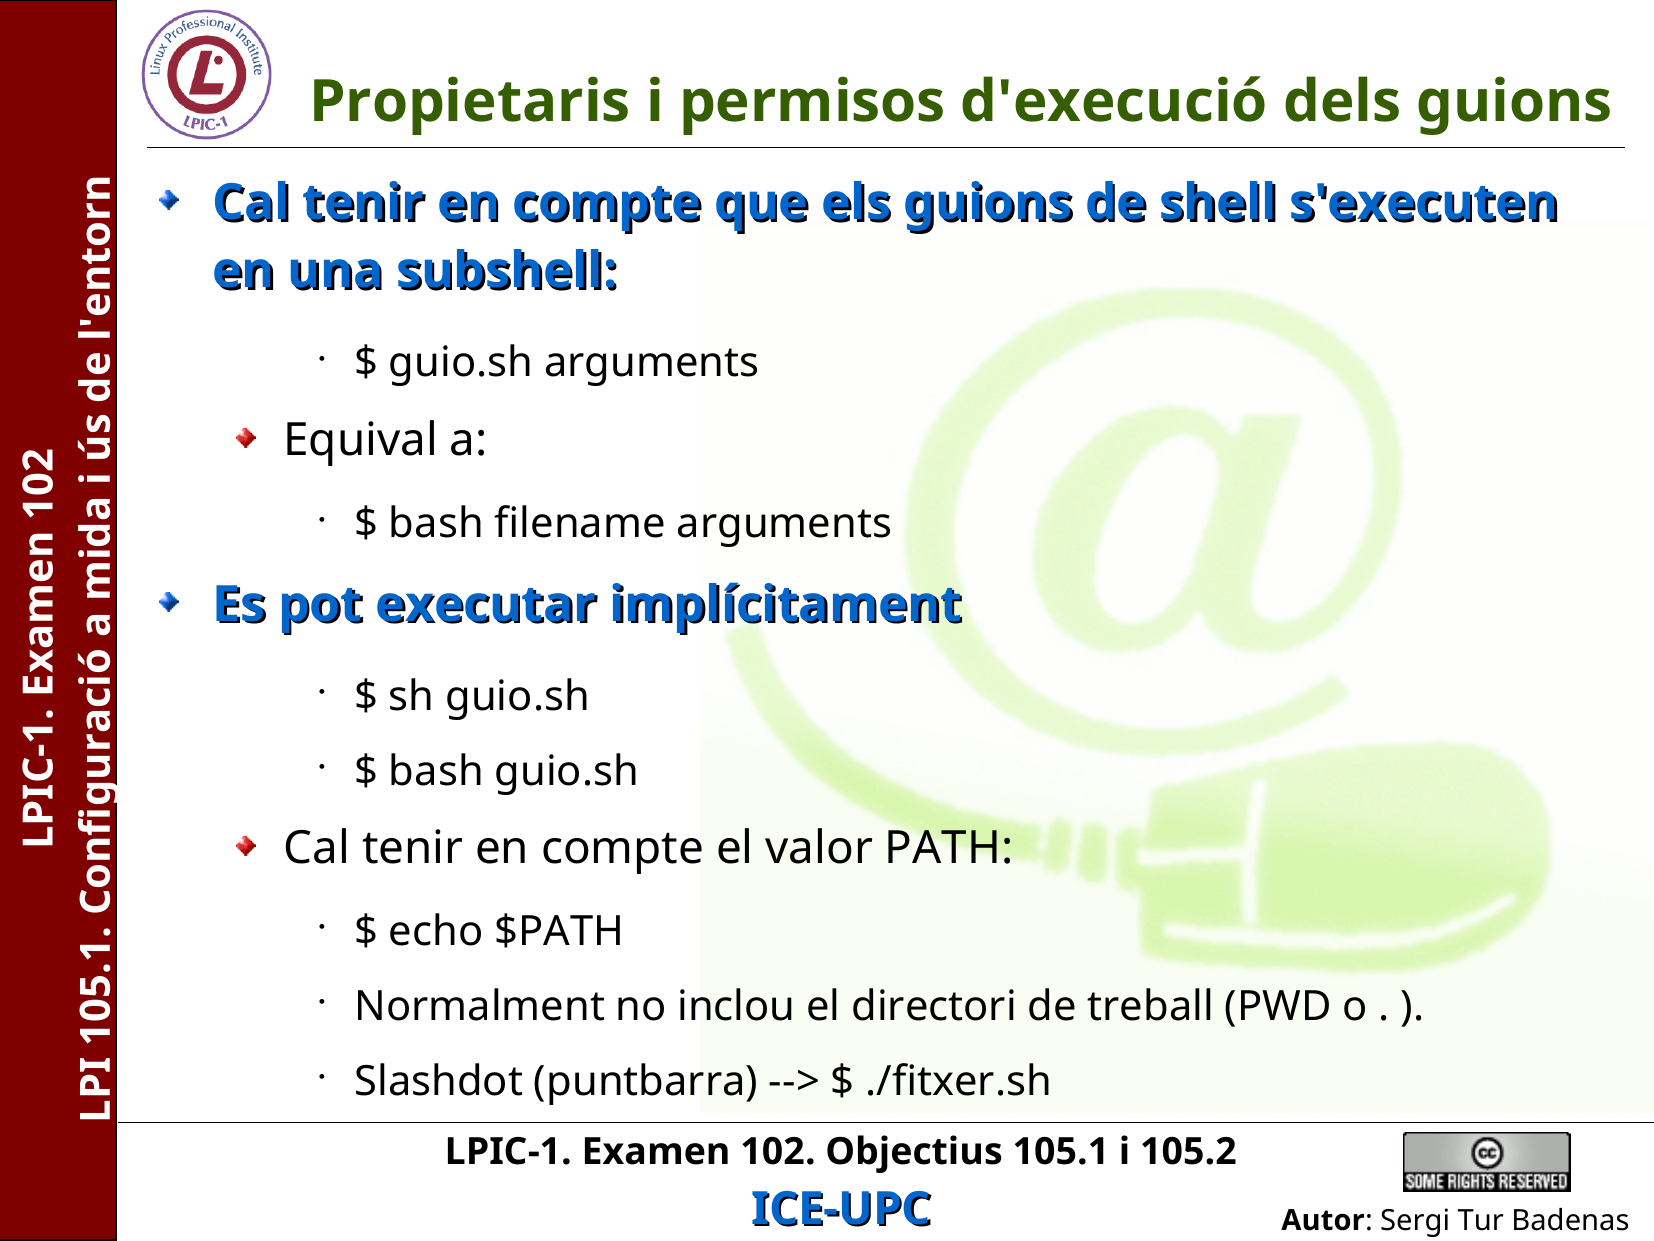

Propietaris i permisos d'execució dels guions
# Cal tenir en compte que els guions de shell s'executen en una subshell:
$ guio.sh arguments
Equival a:
$ bash filename arguments
Es pot executar implícitament
$ sh guio.sh
$ bash guio.sh
Cal tenir en compte el valor PATH:
$ echo $PATH
Normalment no inclou el directori de treball (PWD o . ).
Slashdot (puntbarra) --> $ ./fitxer.sh